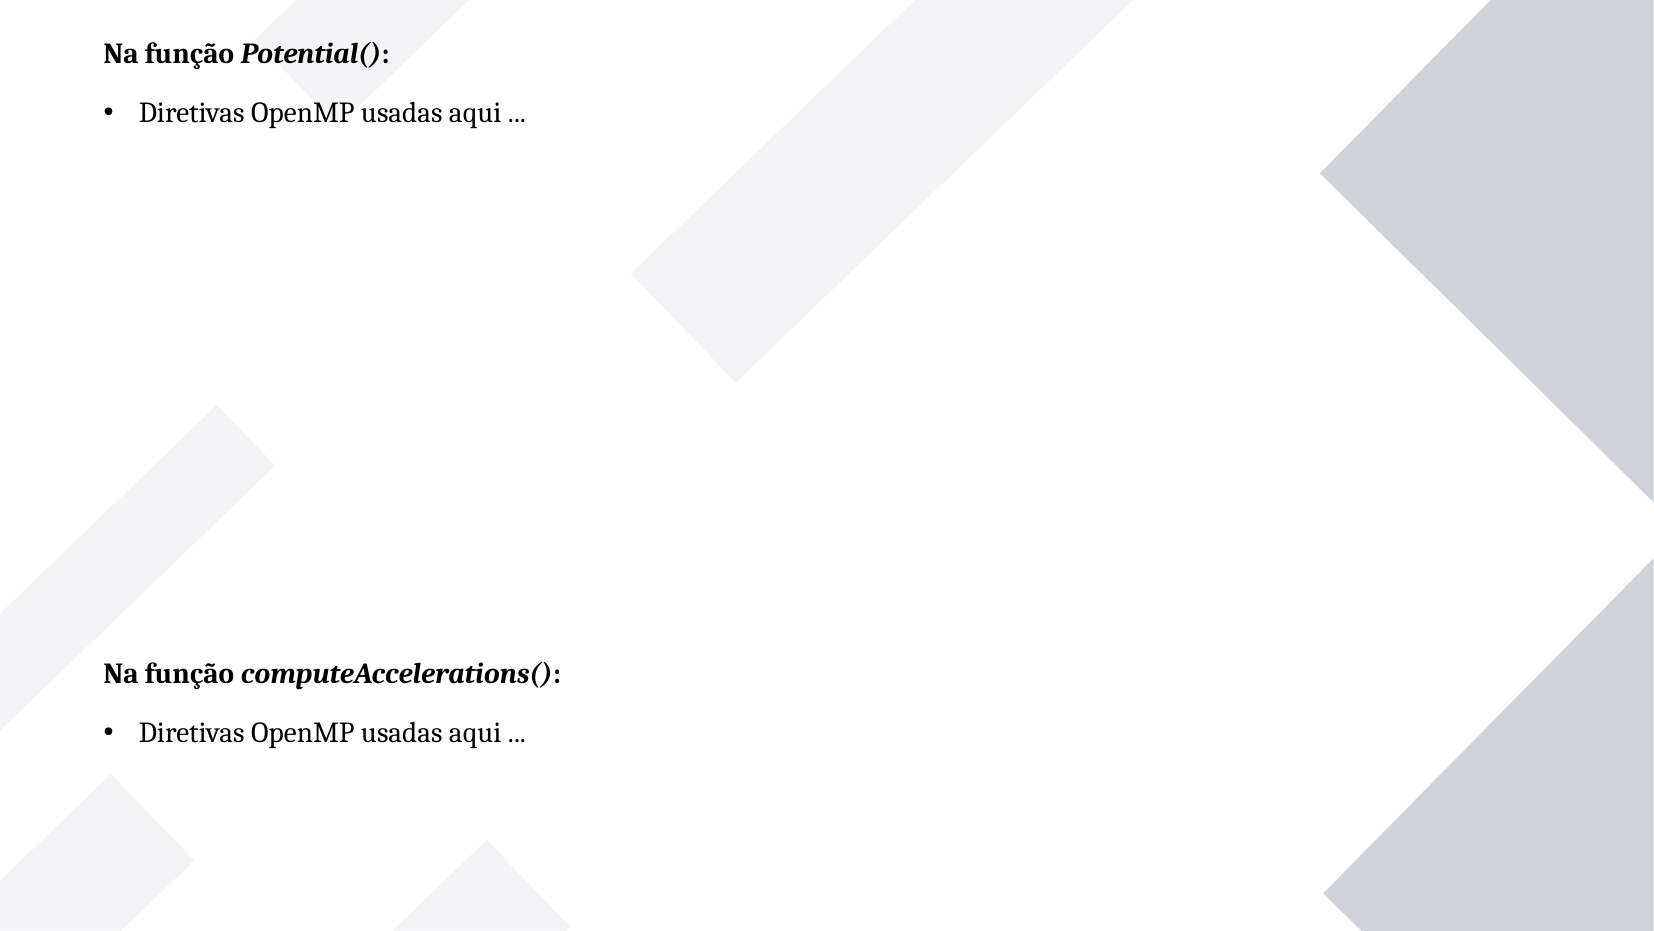

Na função Potential():
Diretivas OpenMP usadas aqui ...
Na função computeAccelerations():
Diretivas OpenMP usadas aqui ...